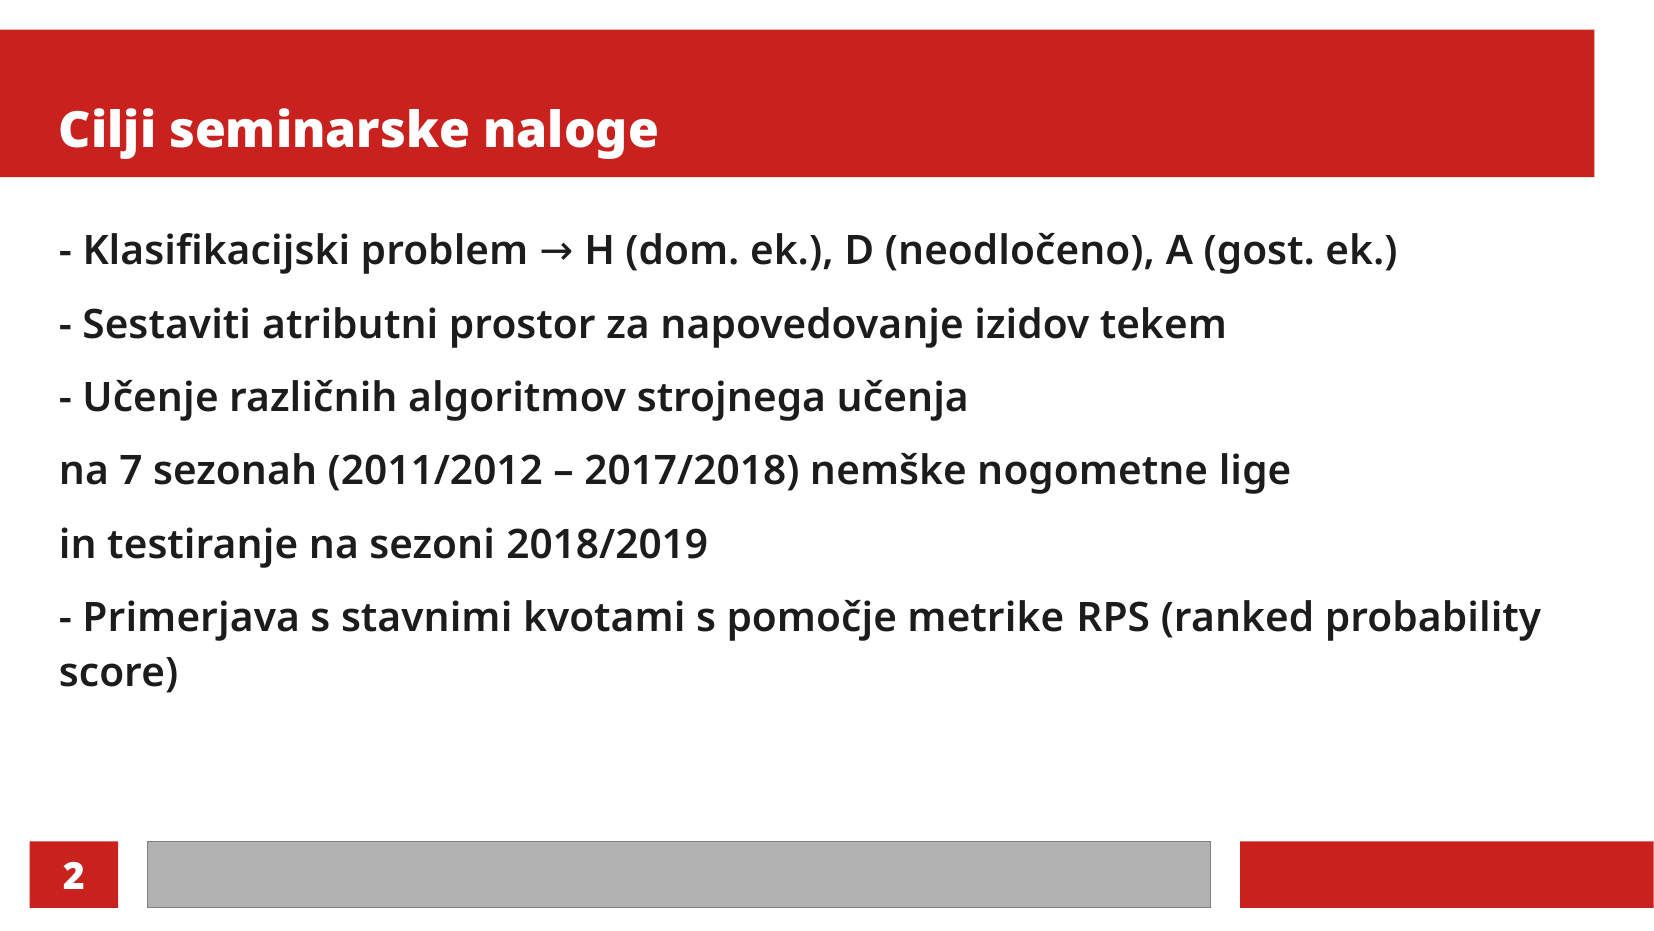

# Cilji seminarske naloge
- Klasifikacijski problem → H (dom. ek.), D (neodločeno), A (gost. ek.)
- Sestaviti atributni prostor za napovedovanje izidov tekem
- Učenje različnih algoritmov strojnega učenja
na 7 sezonah (2011/2012 – 2017/2018) nemške nogometne lige
in testiranje na sezoni 2018/2019
- Primerjava s stavnimi kvotami s pomočje metrike RPS (ranked probability score)
2